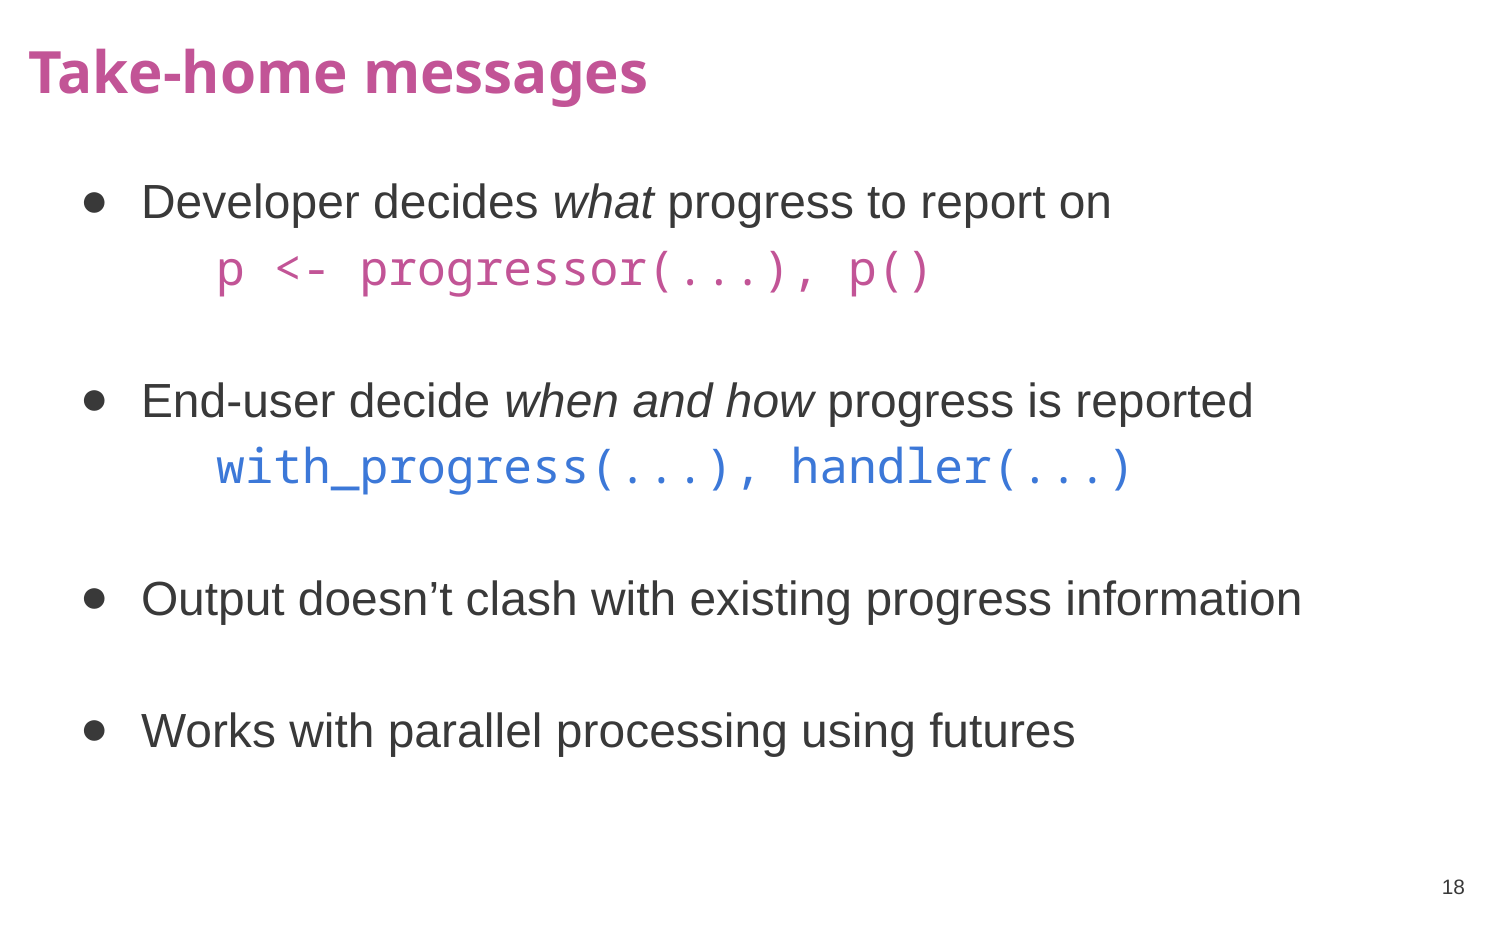

# Take-home messages
Developer decides what progress to report on
p <- progressor(...), p()
End-user decide when and how progress is reported
with_progress(...), handler(...)
Output doesn’t clash with existing progress information
Works with parallel processing using futures